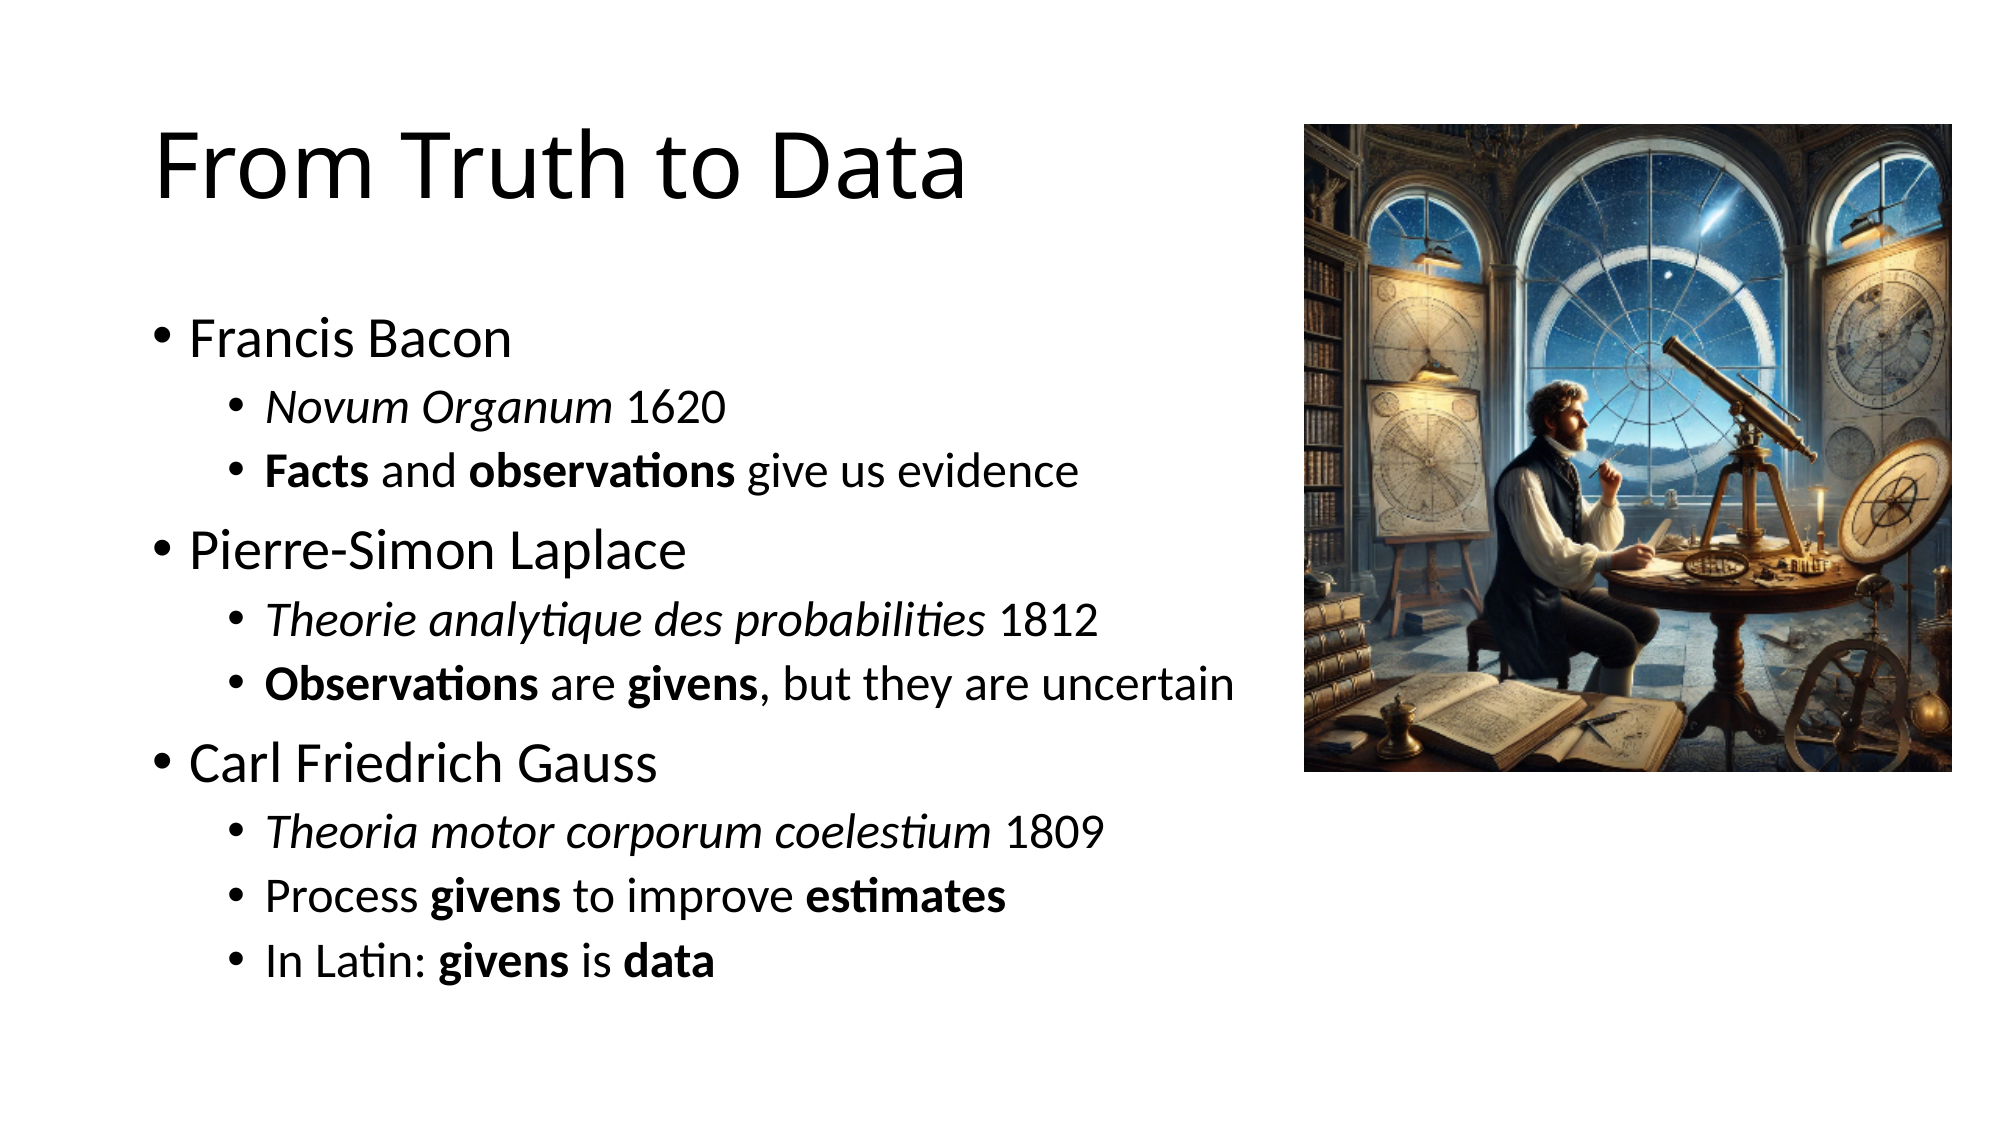

# From Truth to Data
Francis Bacon
Novum Organum 1620
Facts and observations give us evidence
Pierre-Simon Laplace
Theorie analytique des probabilities 1812
Observations are givens, but they are uncertain
Carl Friedrich Gauss
Theoria motor corporum coelestium 1809
Process givens to improve estimates
In Latin: givens is data